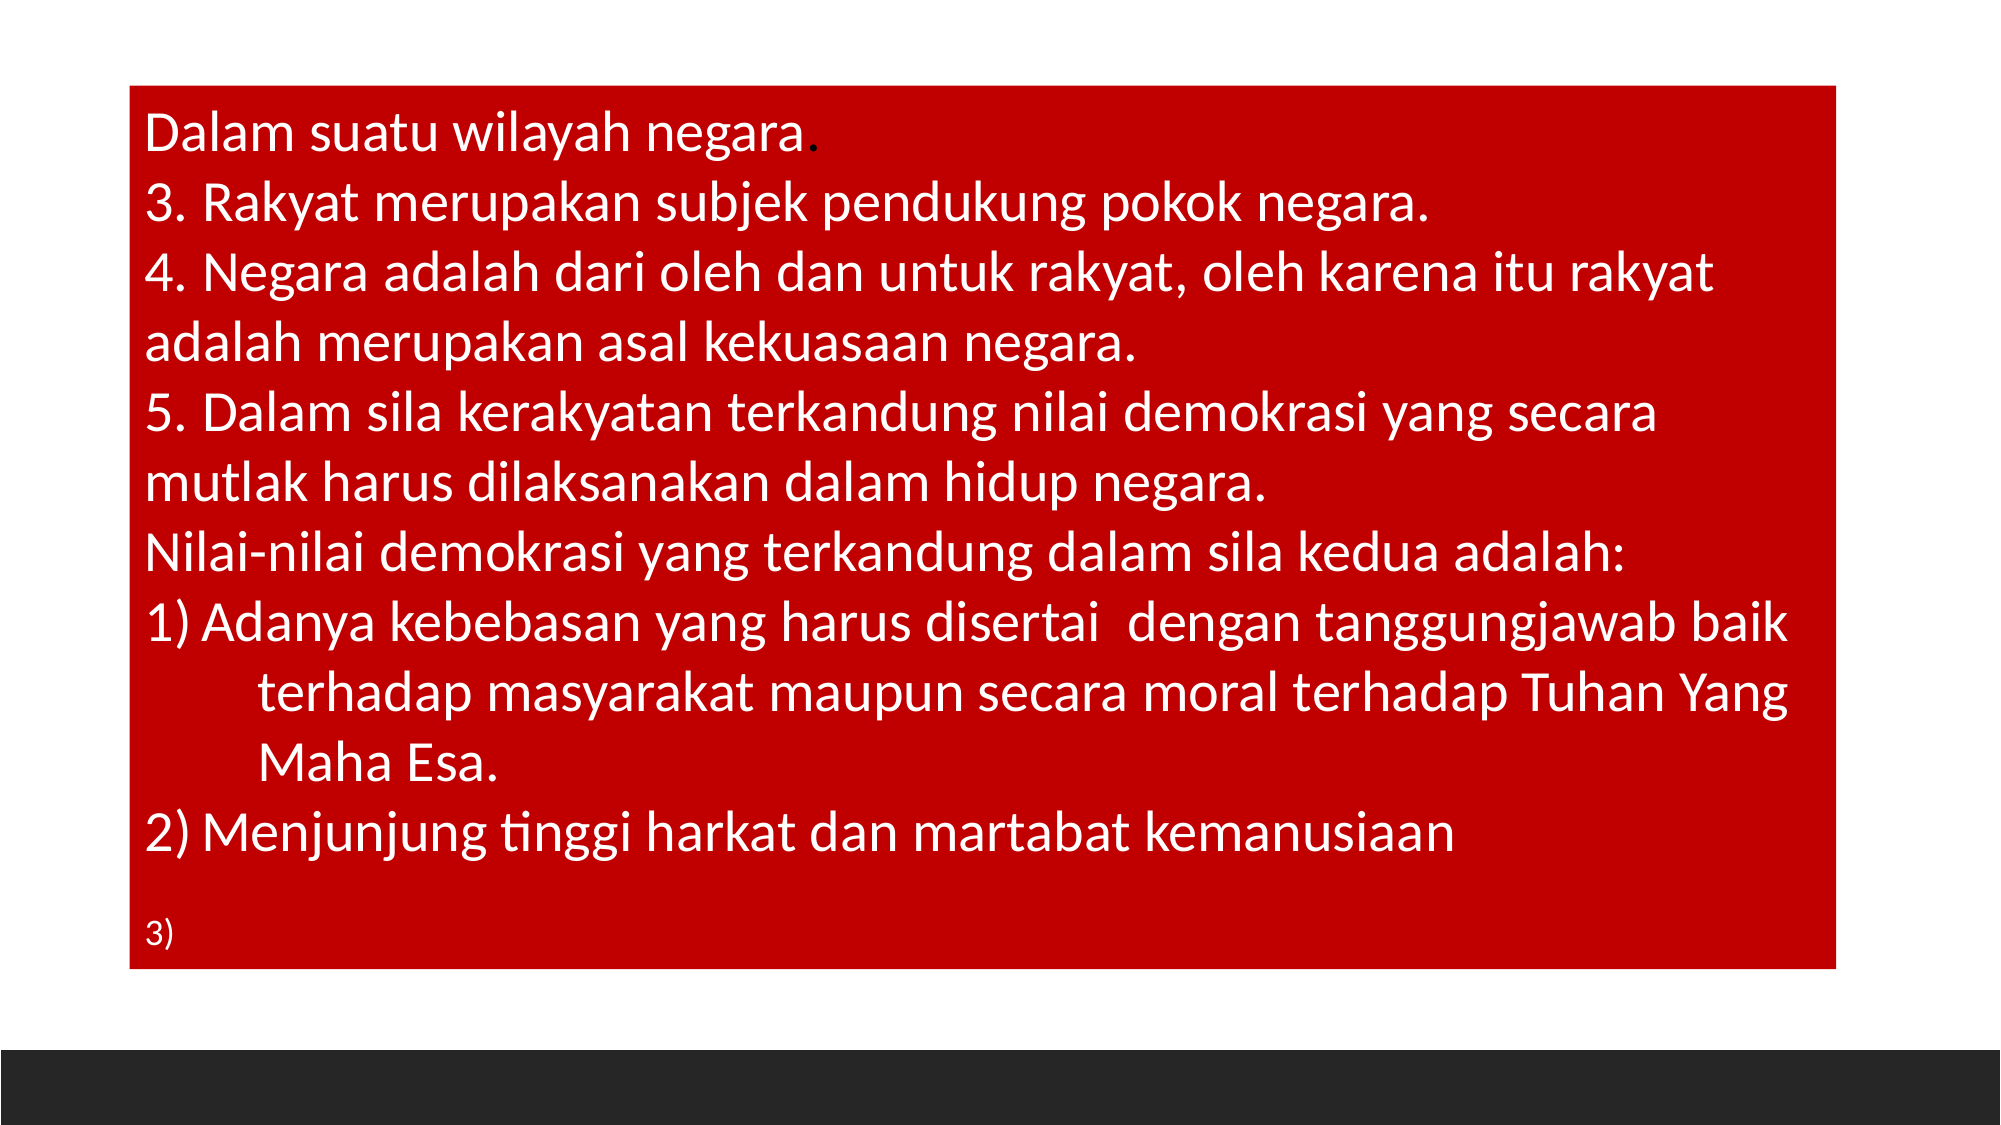

Dalam suatu wilayah negara.
3. Rakyat merupakan subjek pendukung pokok negara.
4. Negara adalah dari oleh dan untuk rakyat, oleh karena itu rakyat adalah merupakan asal kekuasaan negara.
5. Dalam sila kerakyatan terkandung nilai demokrasi yang secara mutlak harus dilaksanakan dalam hidup negara.
Nilai-nilai demokrasi yang terkandung dalam sila kedua adalah:
Adanya kebebasan yang harus disertai dengan tanggungjawab baik terhadap masyarakat maupun secara moral terhadap Tuhan Yang Maha Esa.
Menjunjung tinggi harkat dan martabat kemanusiaan